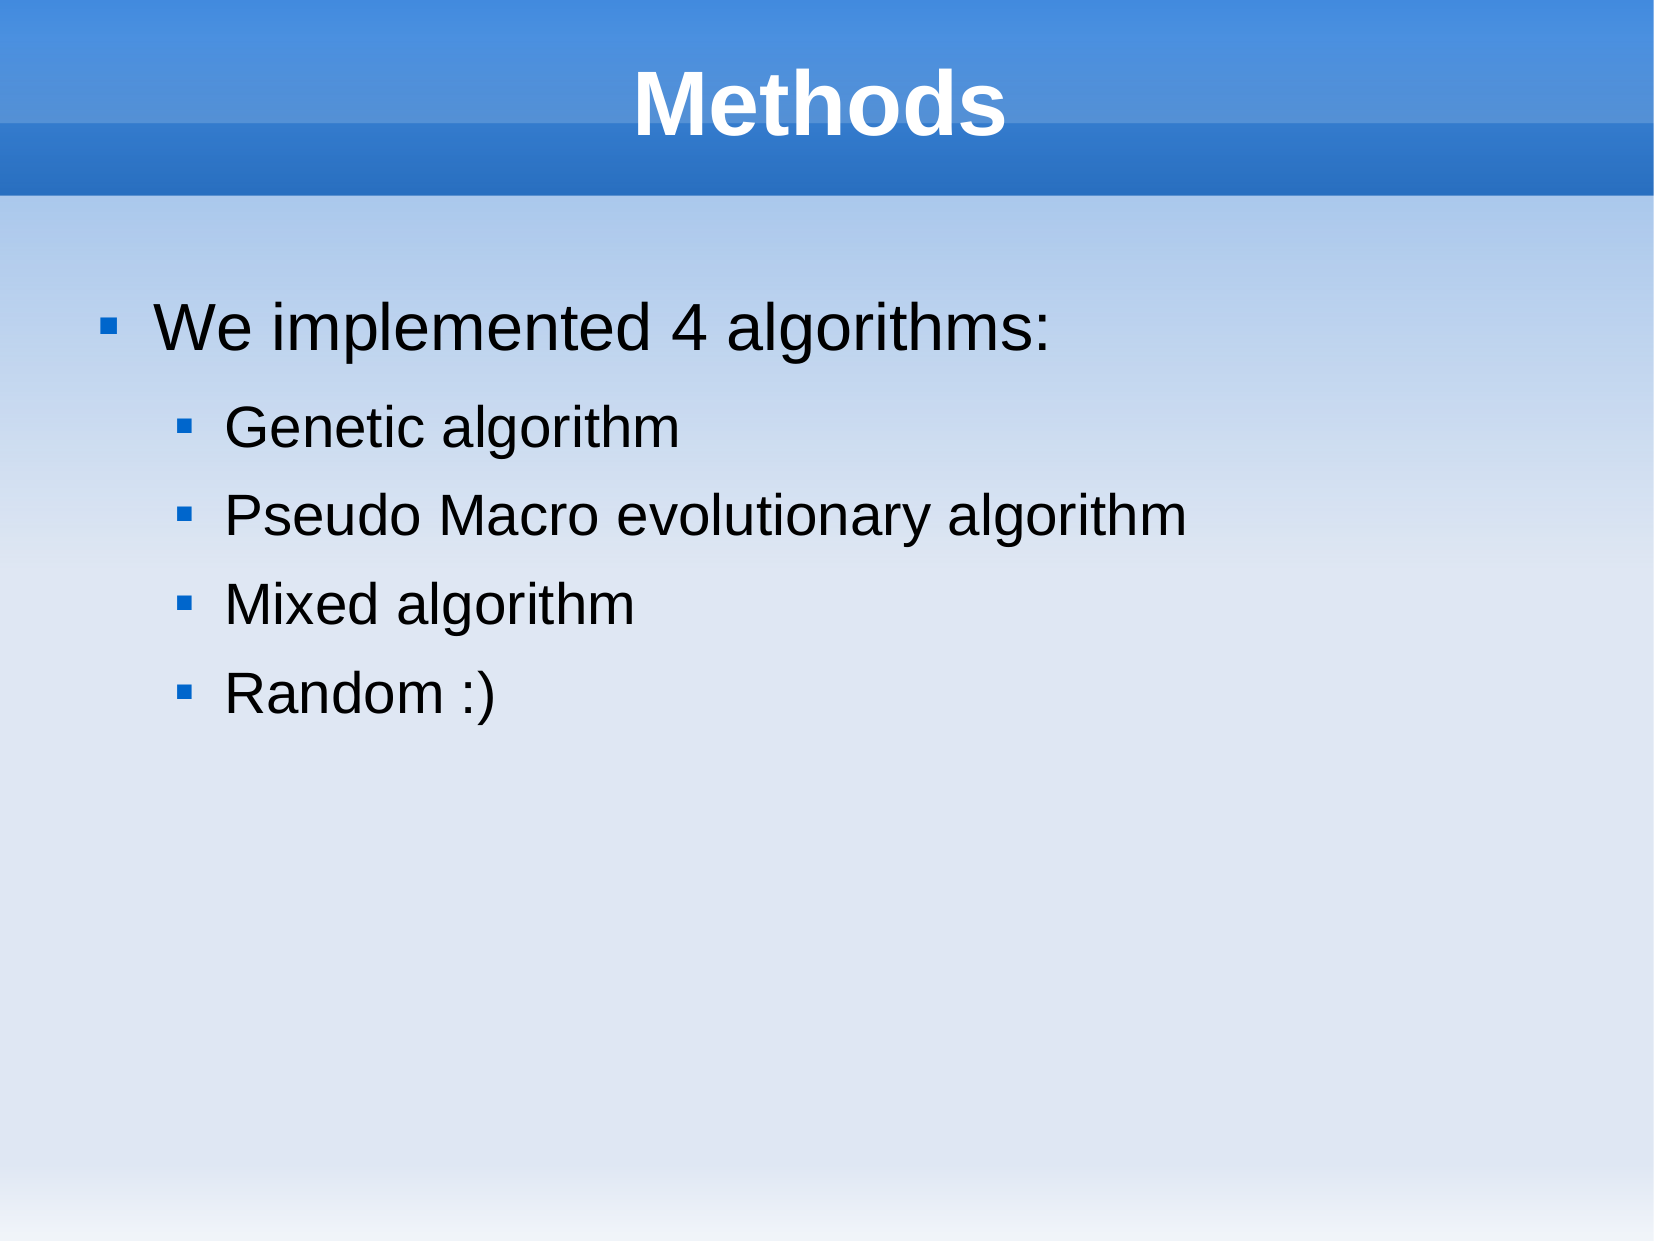

# Methods
We implemented 4 algorithms:
Genetic algorithm
Pseudo Macro evolutionary algorithm
Mixed algorithm
Random :)